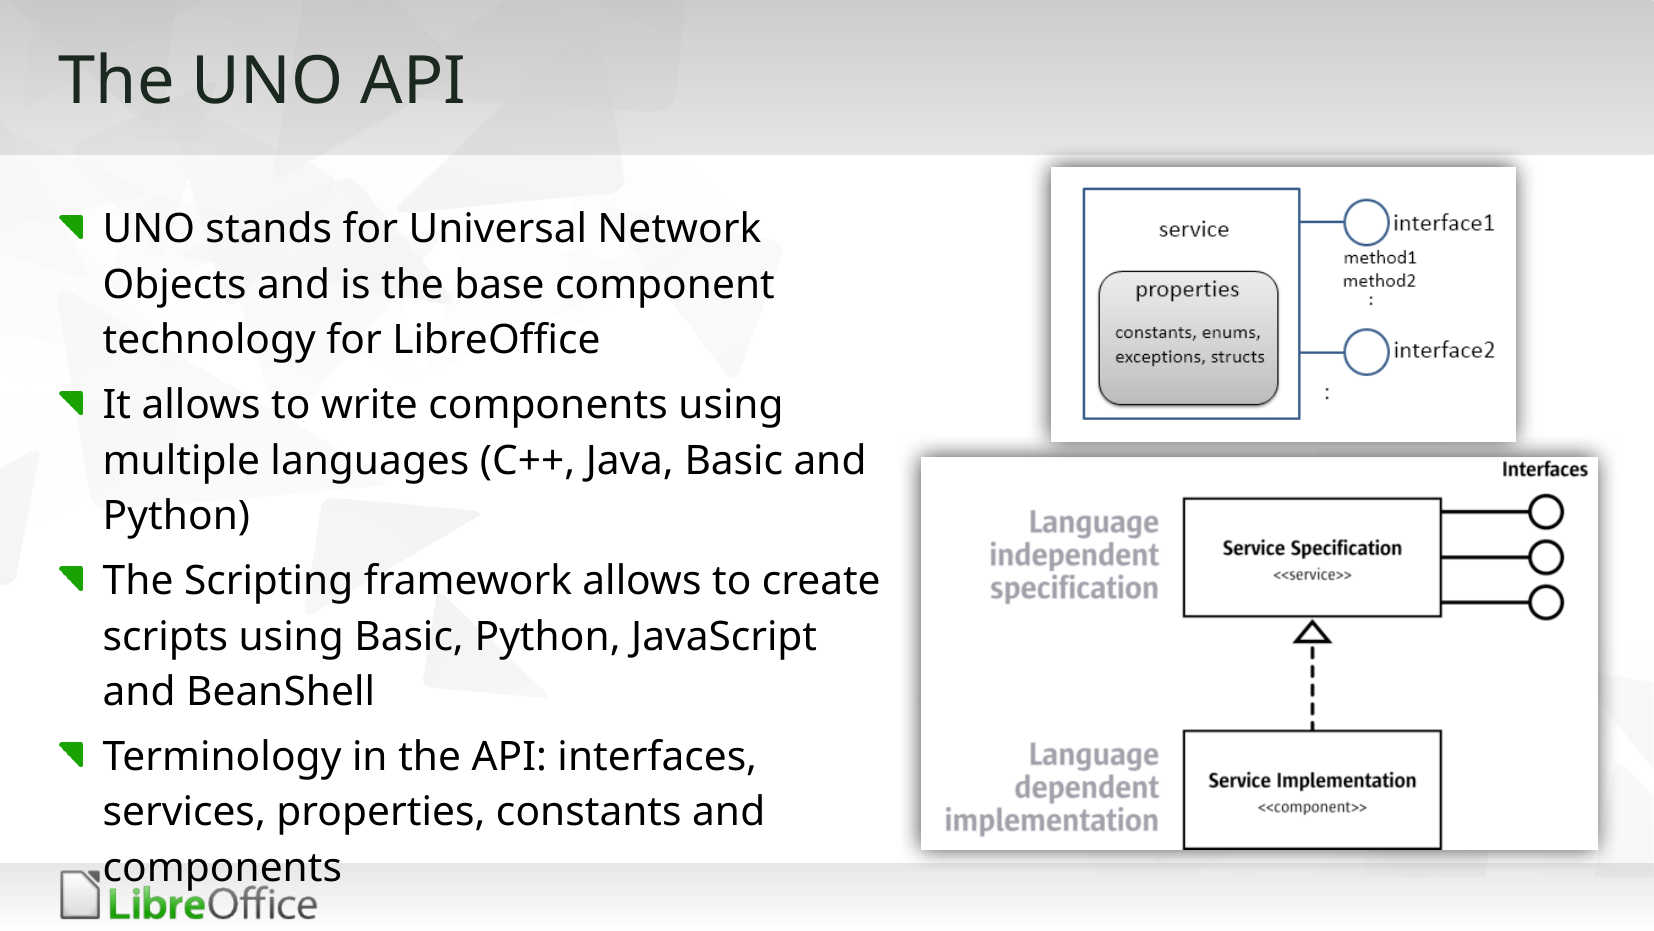

# The UNO API
UNO stands for Universal Network Objects and is the base component technology for LibreOffice
It allows to write components using multiple languages (C++, Java, Basic and Python)
The Scripting framework allows to create scripts using Basic, Python, JavaScript and BeanShell
Terminology in the API: interfaces, services, properties, constants and components